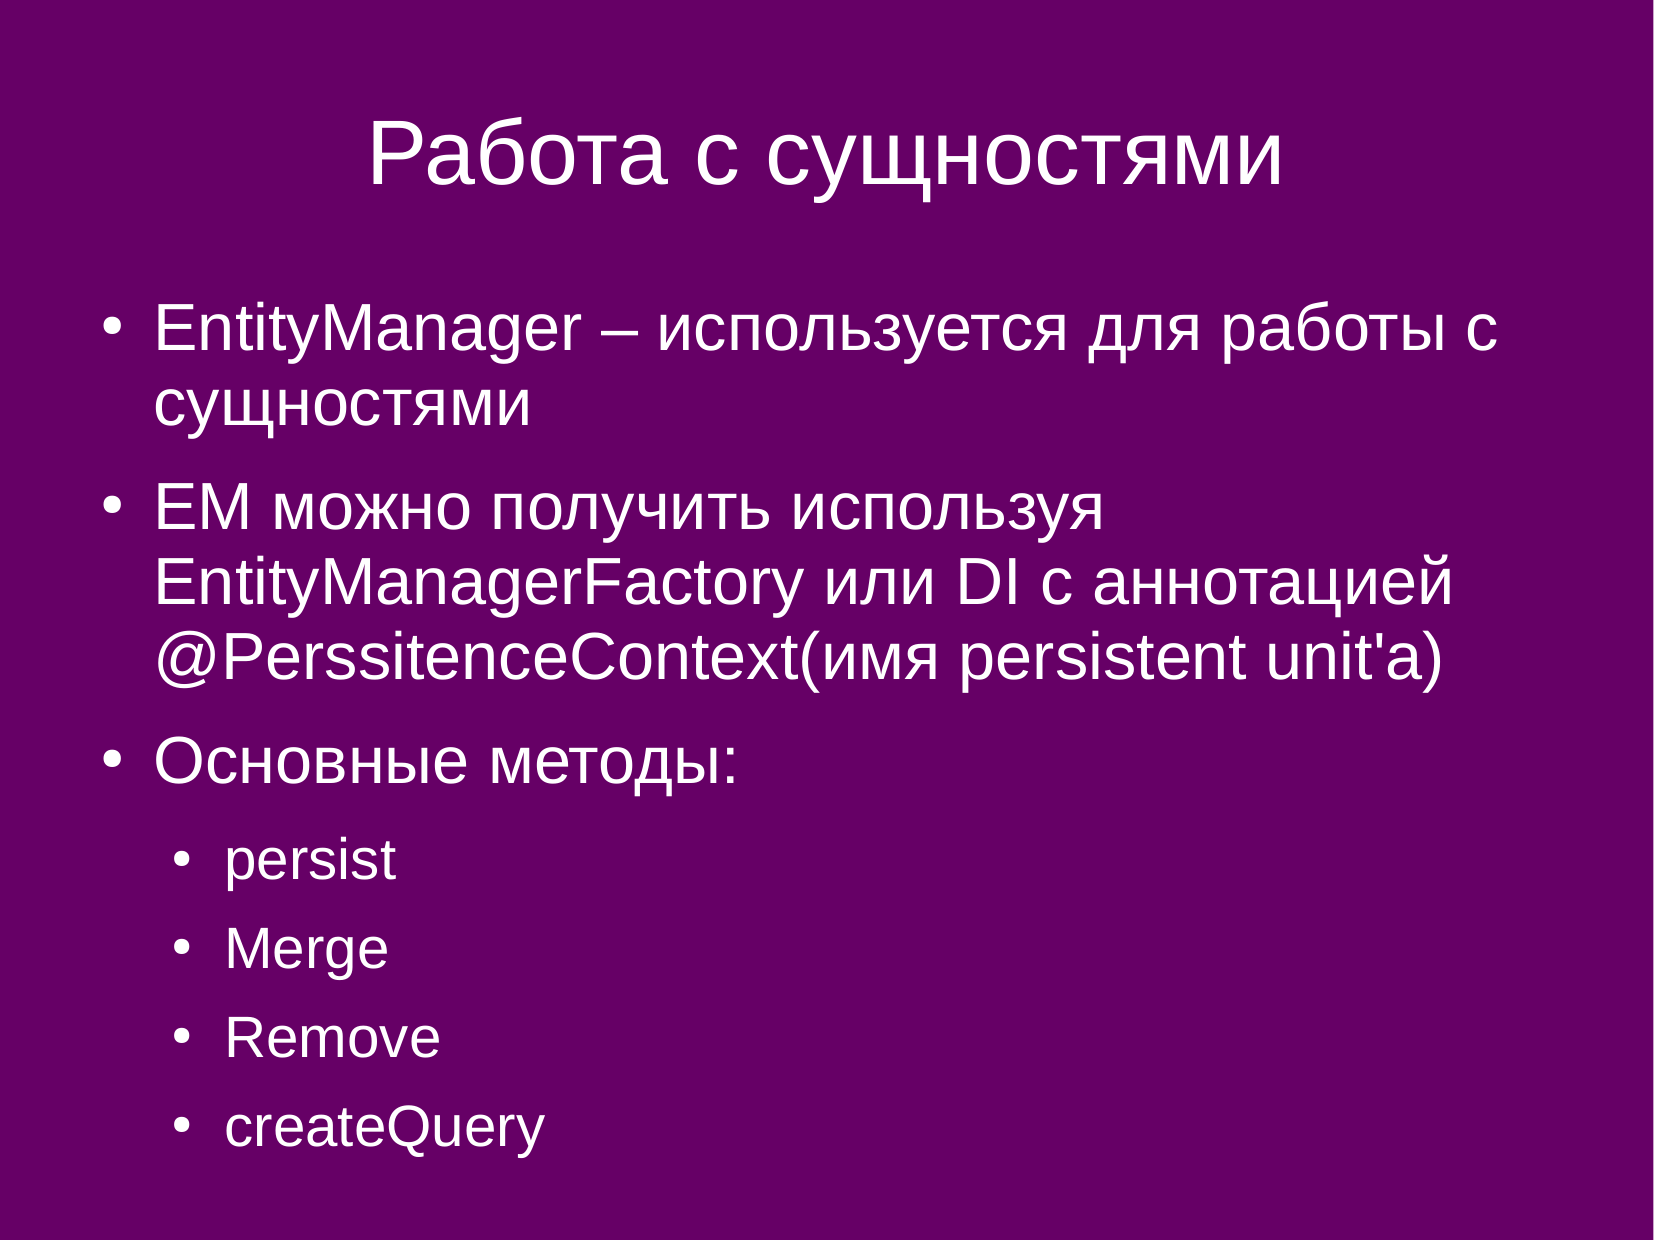

# Работа с сущностями
EntityManager – используется для работы с сущностями
EM можно получить используя EntityManagerFactory или DI с аннотацией @PerssitenceContext(имя persistent unit'a)
Основные методы:
persist
Merge
Remove
createQuery